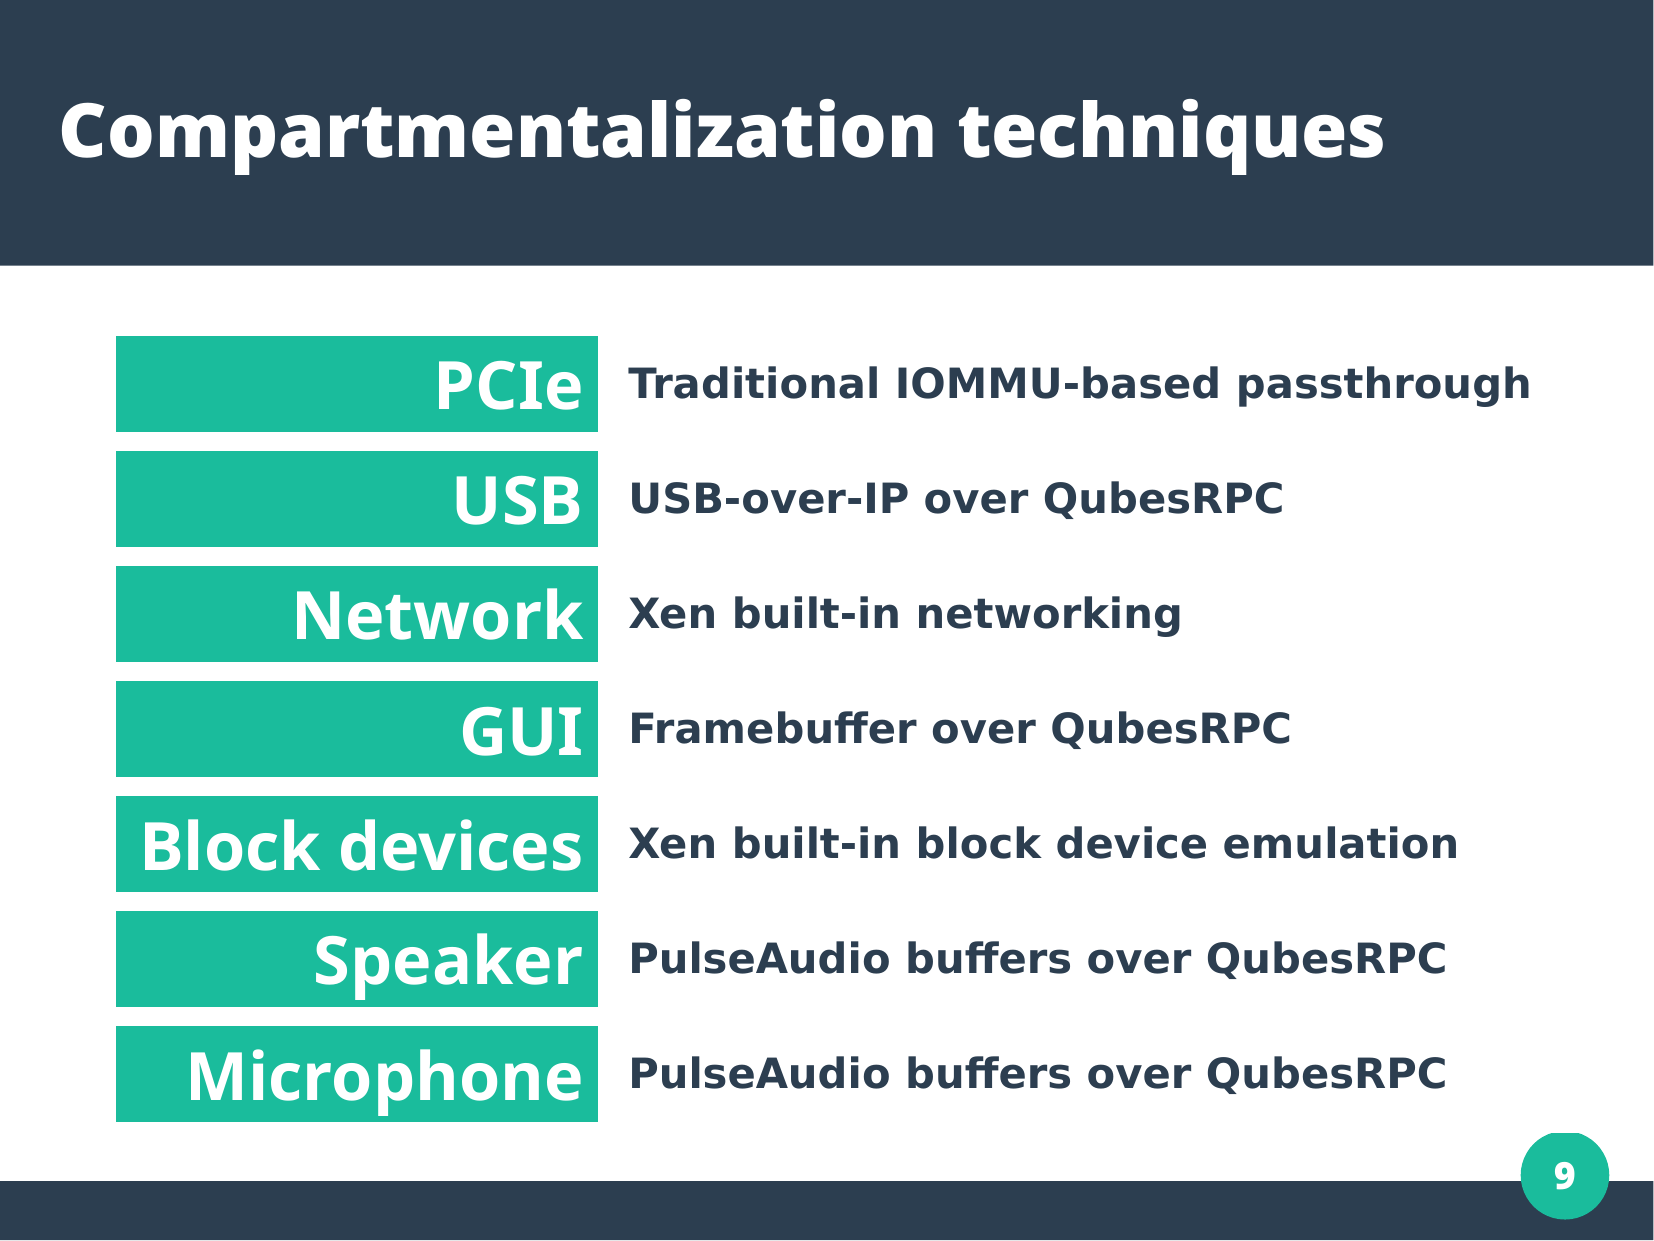

# Compartmentalization techniques
| PCIe | Traditional IOMMU-based passthrough |
| --- | --- |
| USB | USB-over-IP over QubesRPC |
| Network | Xen built-in networking |
| GUI | Framebuffer over QubesRPC |
| Block devices | Xen built-in block device emulation |
| Speaker | PulseAudio buffers over QubesRPC |
| Microphone | PulseAudio buffers over QubesRPC |
9